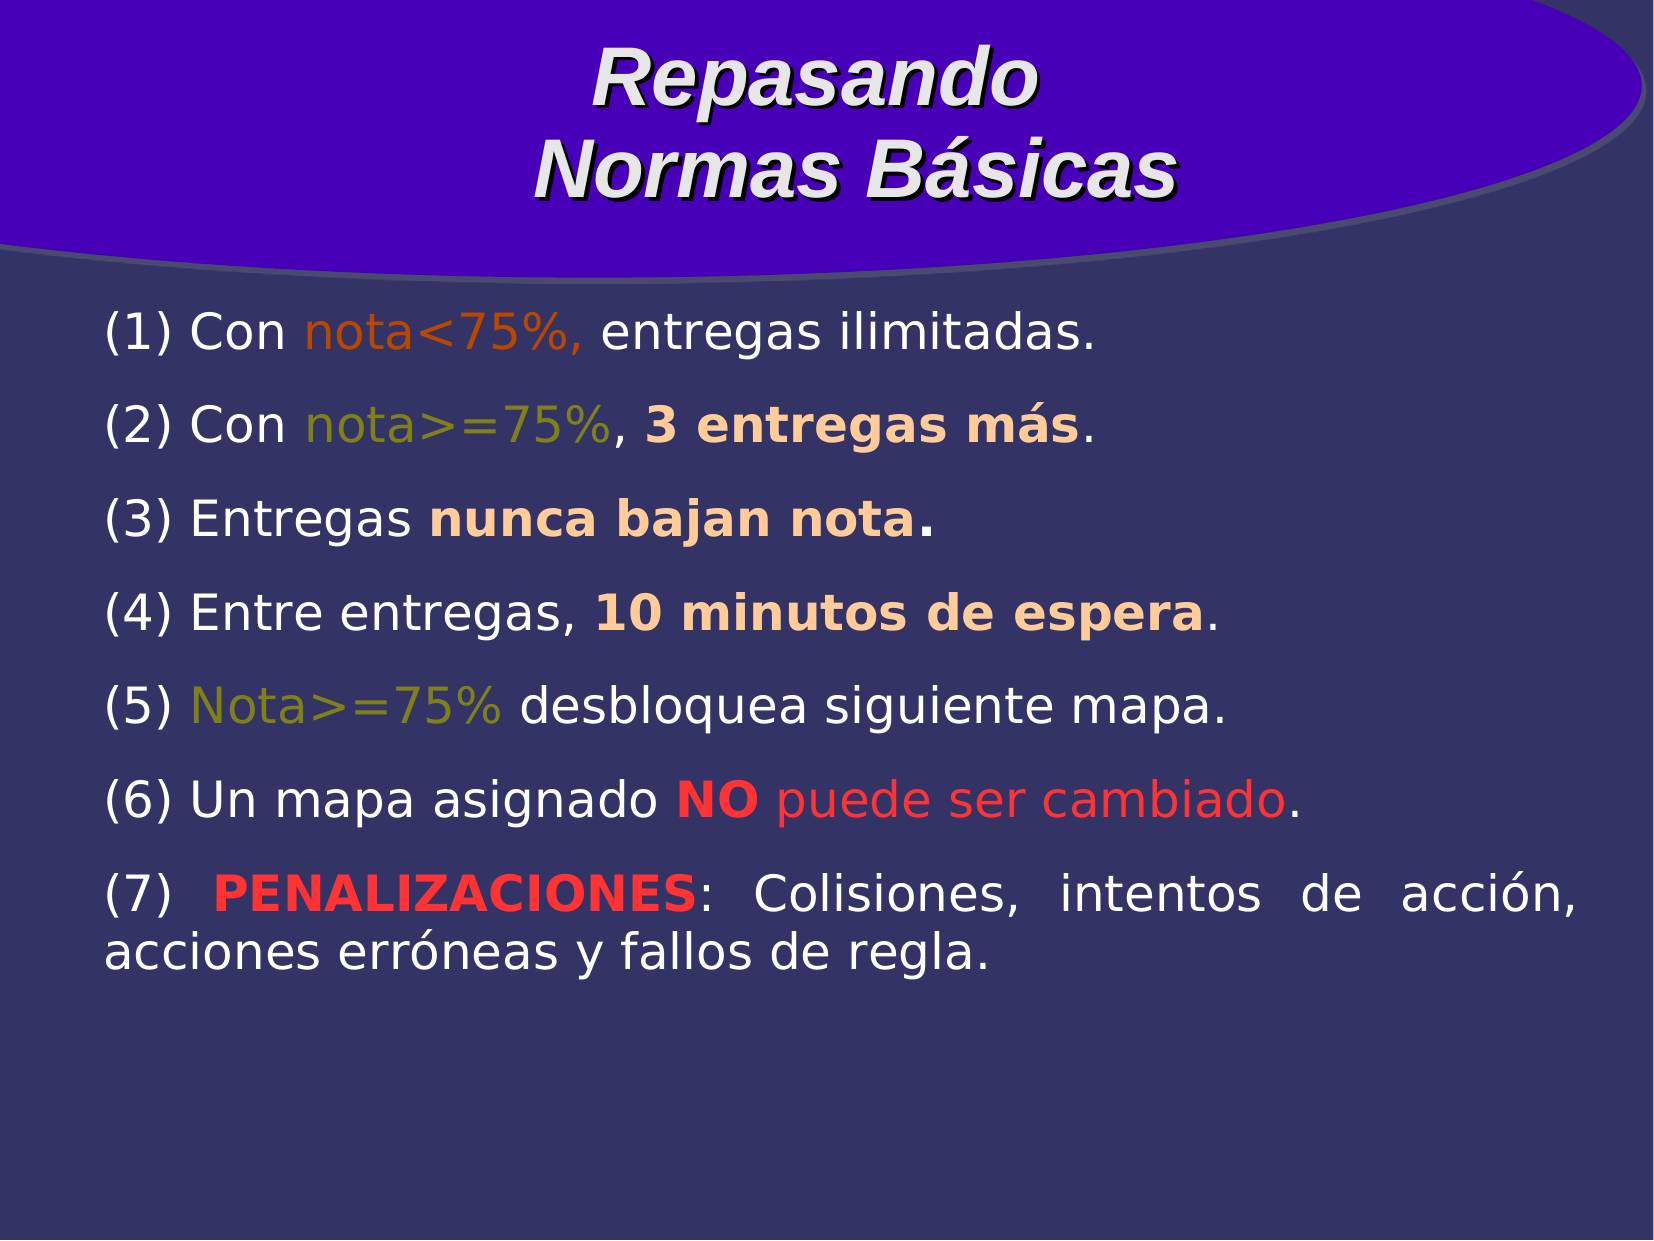

# Repasando Normas Básicas
 Con nota<75%, entregas ilimitadas.
 Con nota>=75%, 3 entregas más.
 Entregas nunca bajan nota.
 Entre entregas, 10 minutos de espera.
 Nota>=75% desbloquea siguiente mapa.
 Un mapa asignado NO puede ser cambiado.
 PENALIZACIONES: Colisiones, intentos de acción, acciones erróneas y fallos de regla.